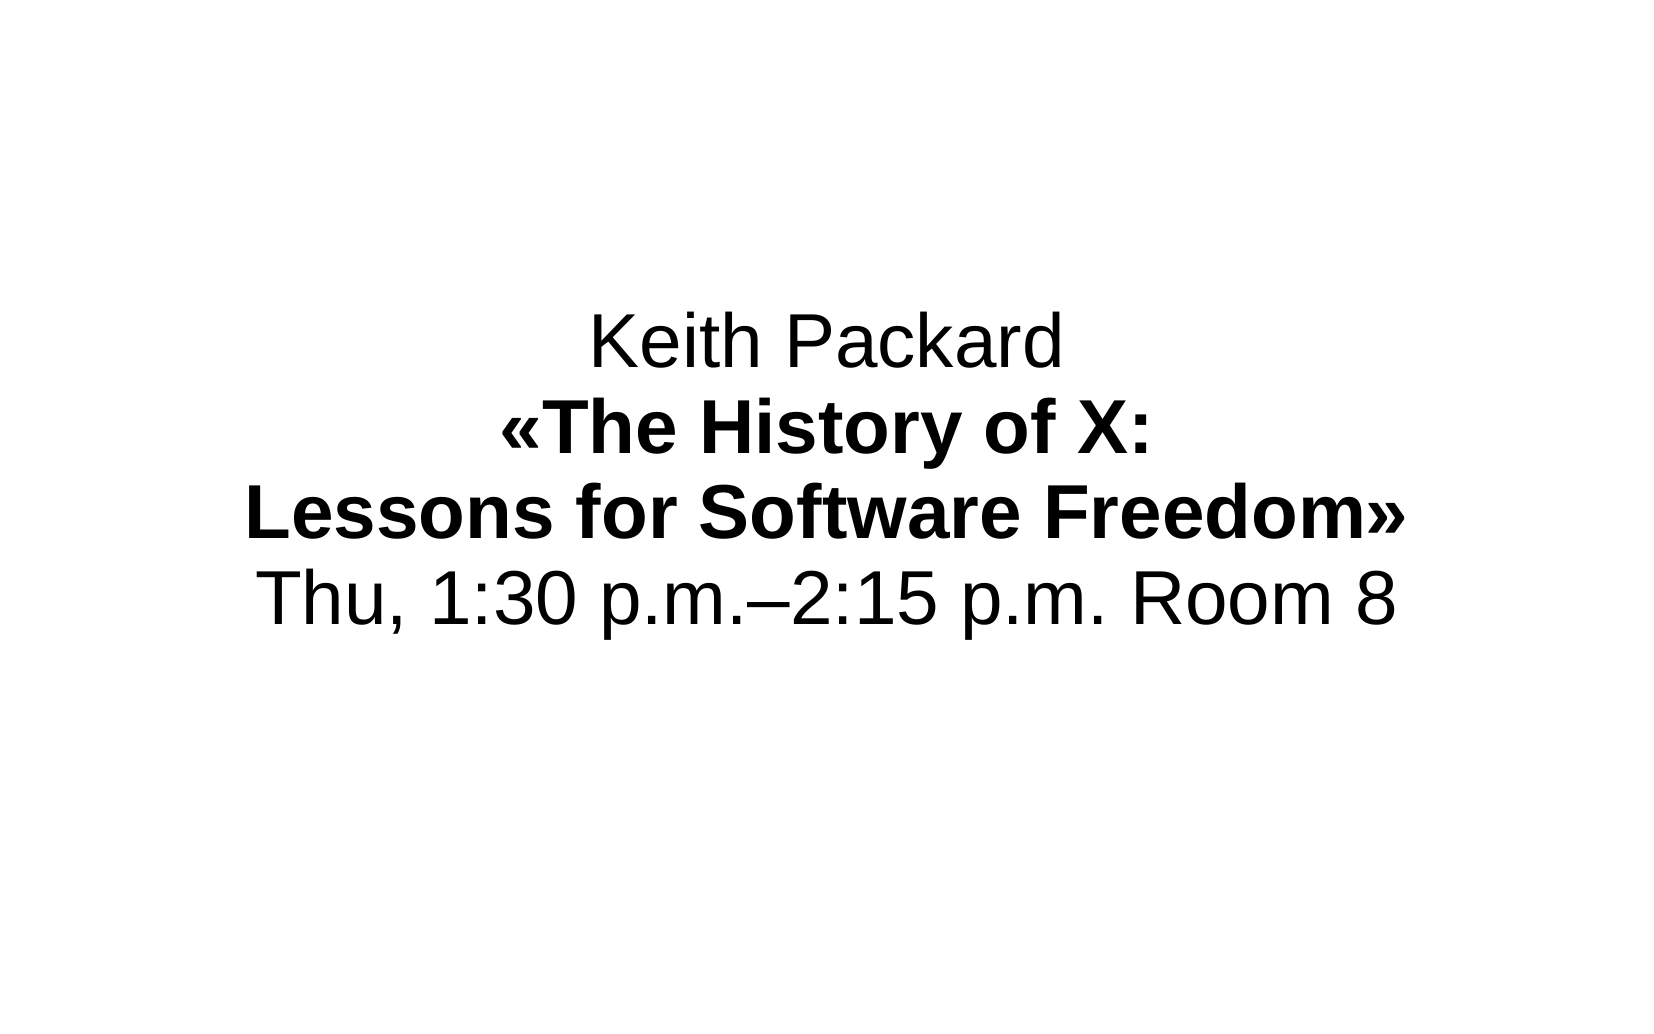

# Keith Packard «The History of X: Lessons for Software Freedom» Thu, 1:30 p.m.–2:15 p.m. Room 8